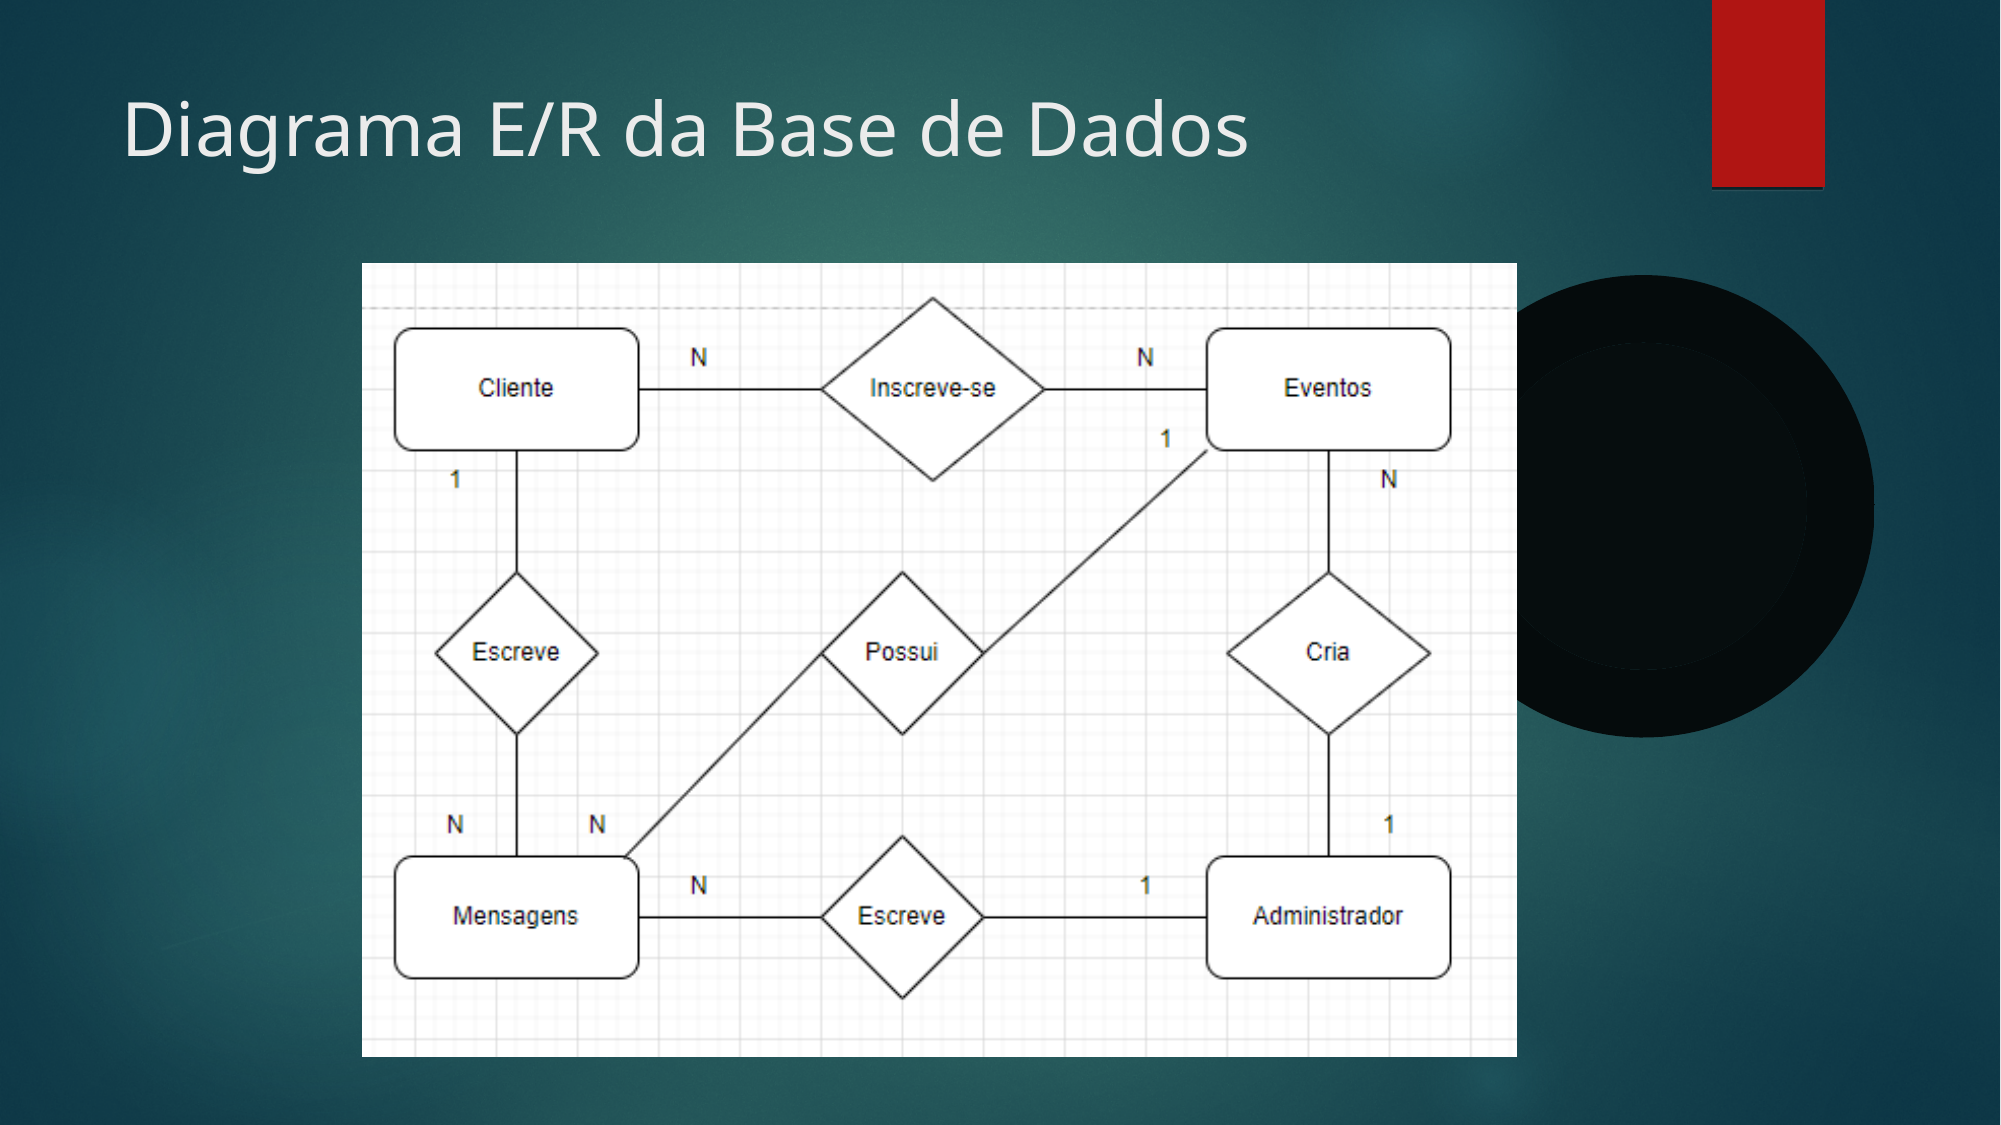

# Diagrama E/R da Base de Dados